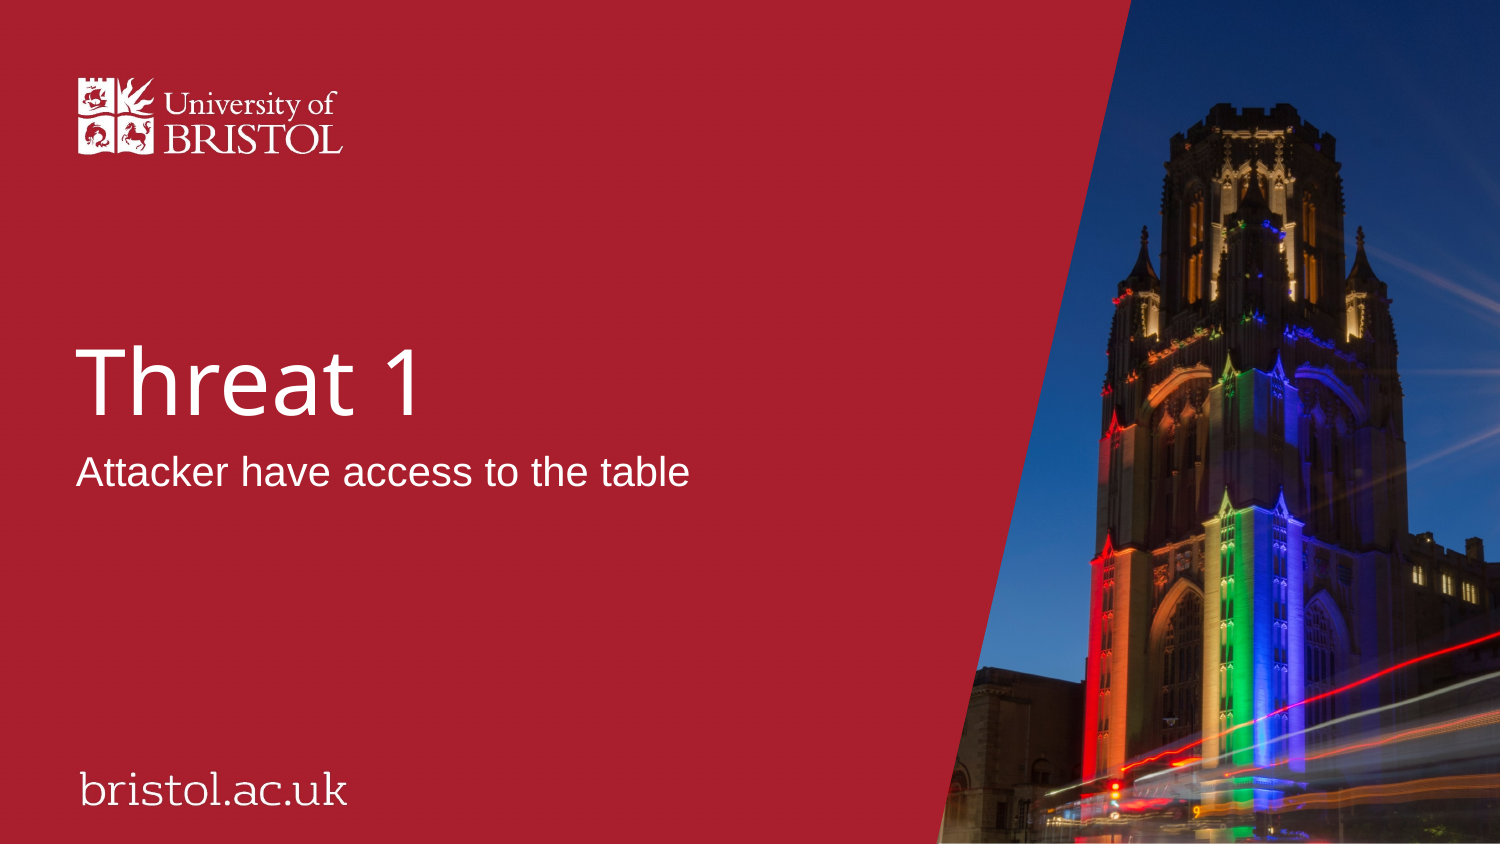

# Threat 1
Attacker have access to the table